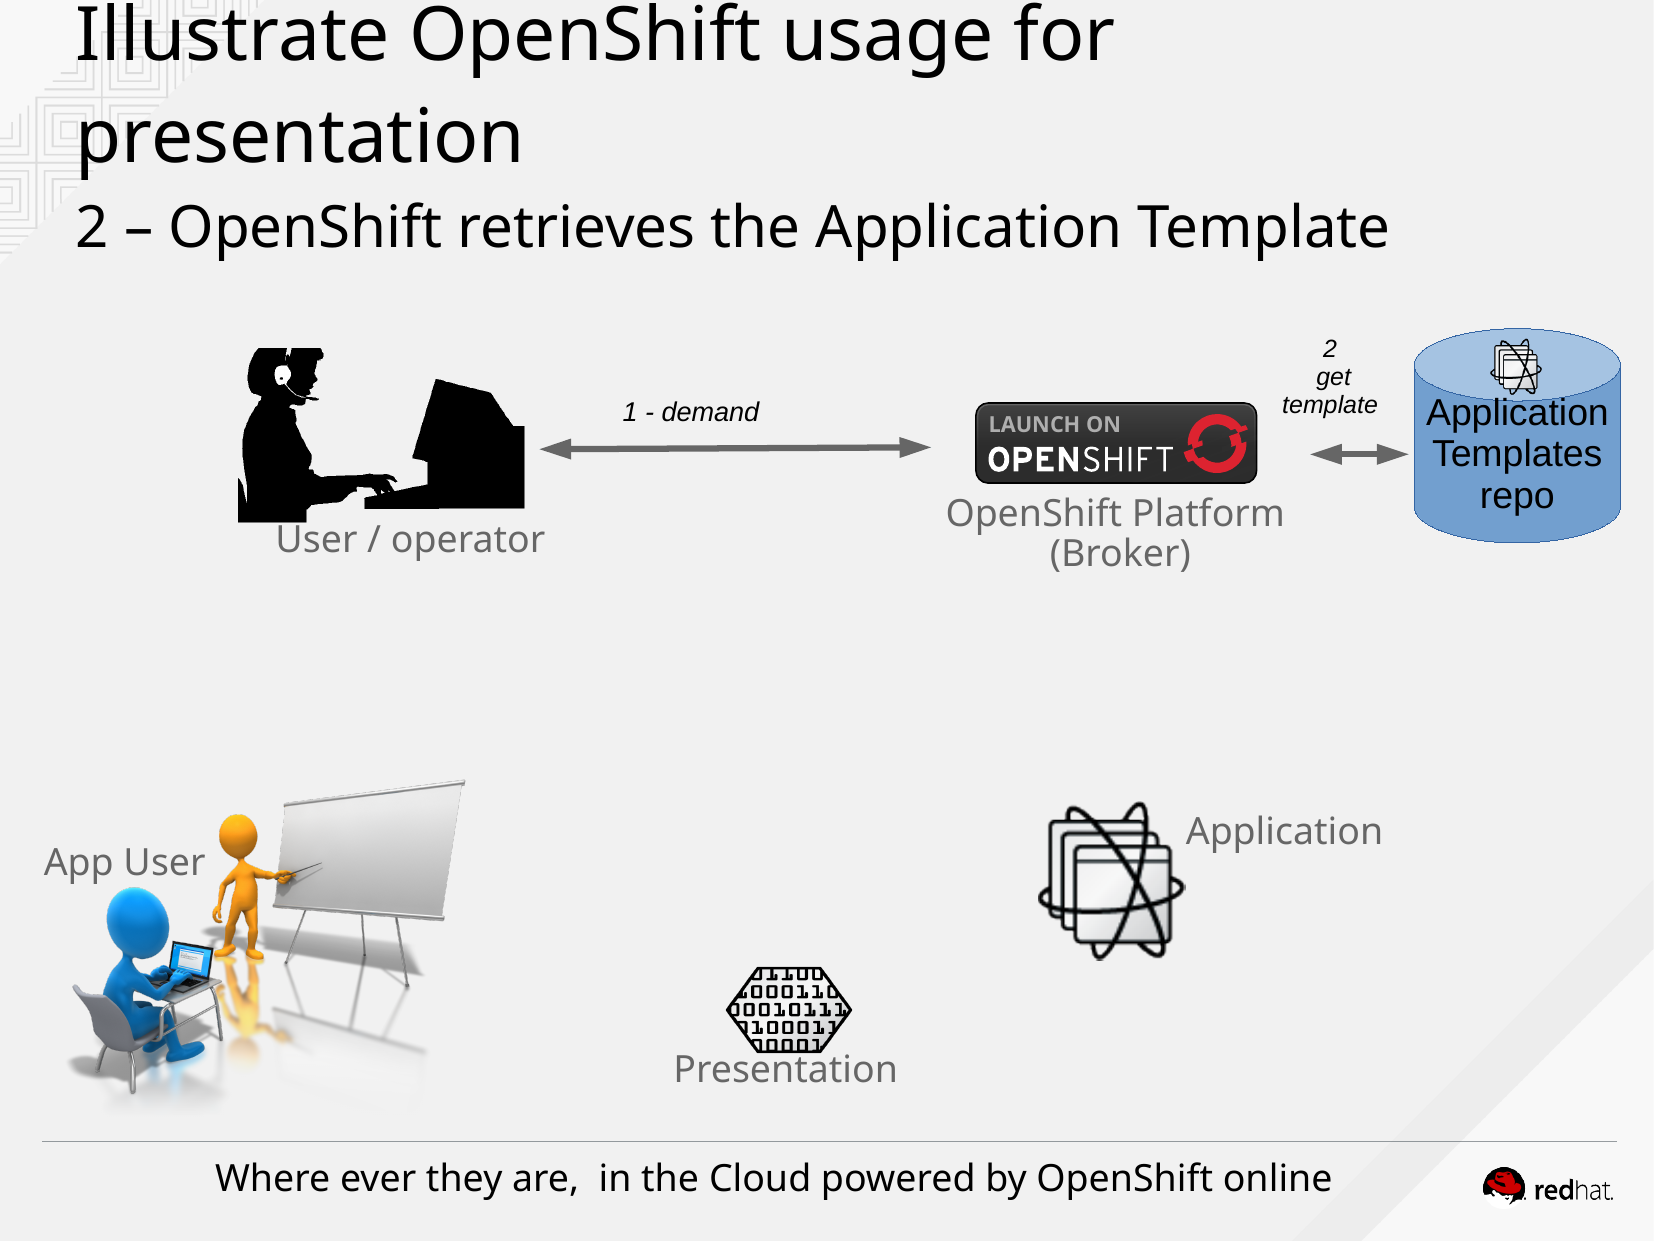

Illustrate OpenShift usage for presentation
2 – OpenShift retrieves the Application Template
2
 get
template
Application
Templates
repo
1 - demand
OpenShift Platform (Broker)
User / operator
App User
Application
Presentation
Where ever they are, in the Cloud powered by OpenShift online